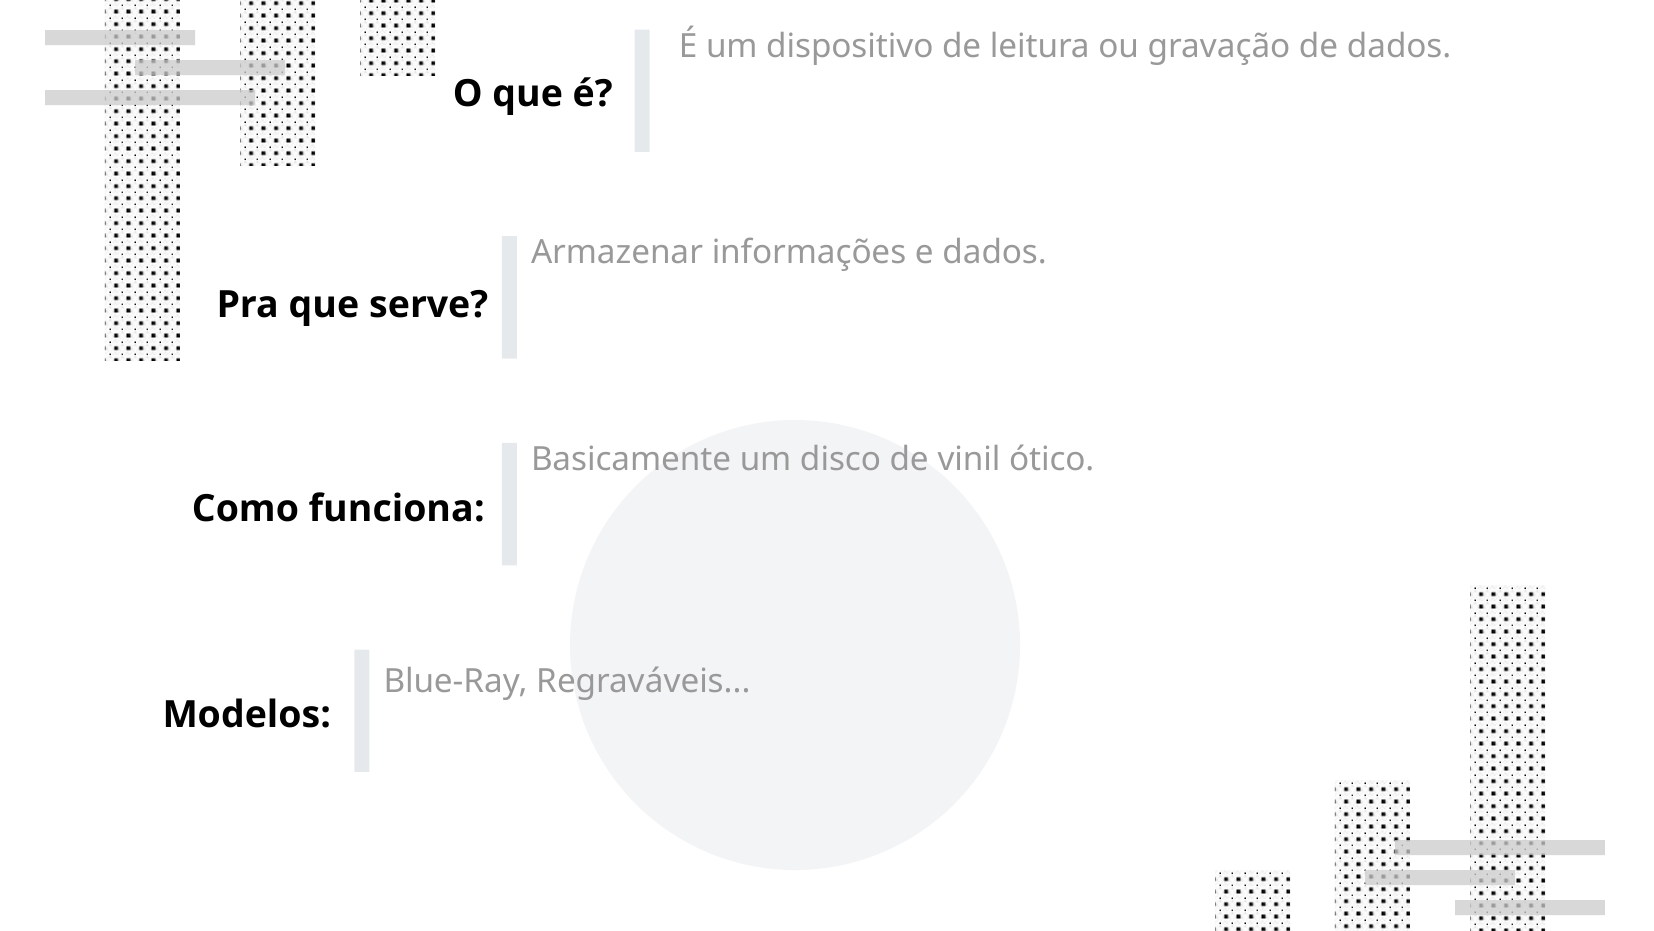

É um dispositivo de leitura ou gravação de dados.
O que é?
Armazenar informações e dados.
Pra que serve?
Basicamente um disco de vinil ótico.
Como funciona:
Blue-Ray, Regraváveis...
Modelos: